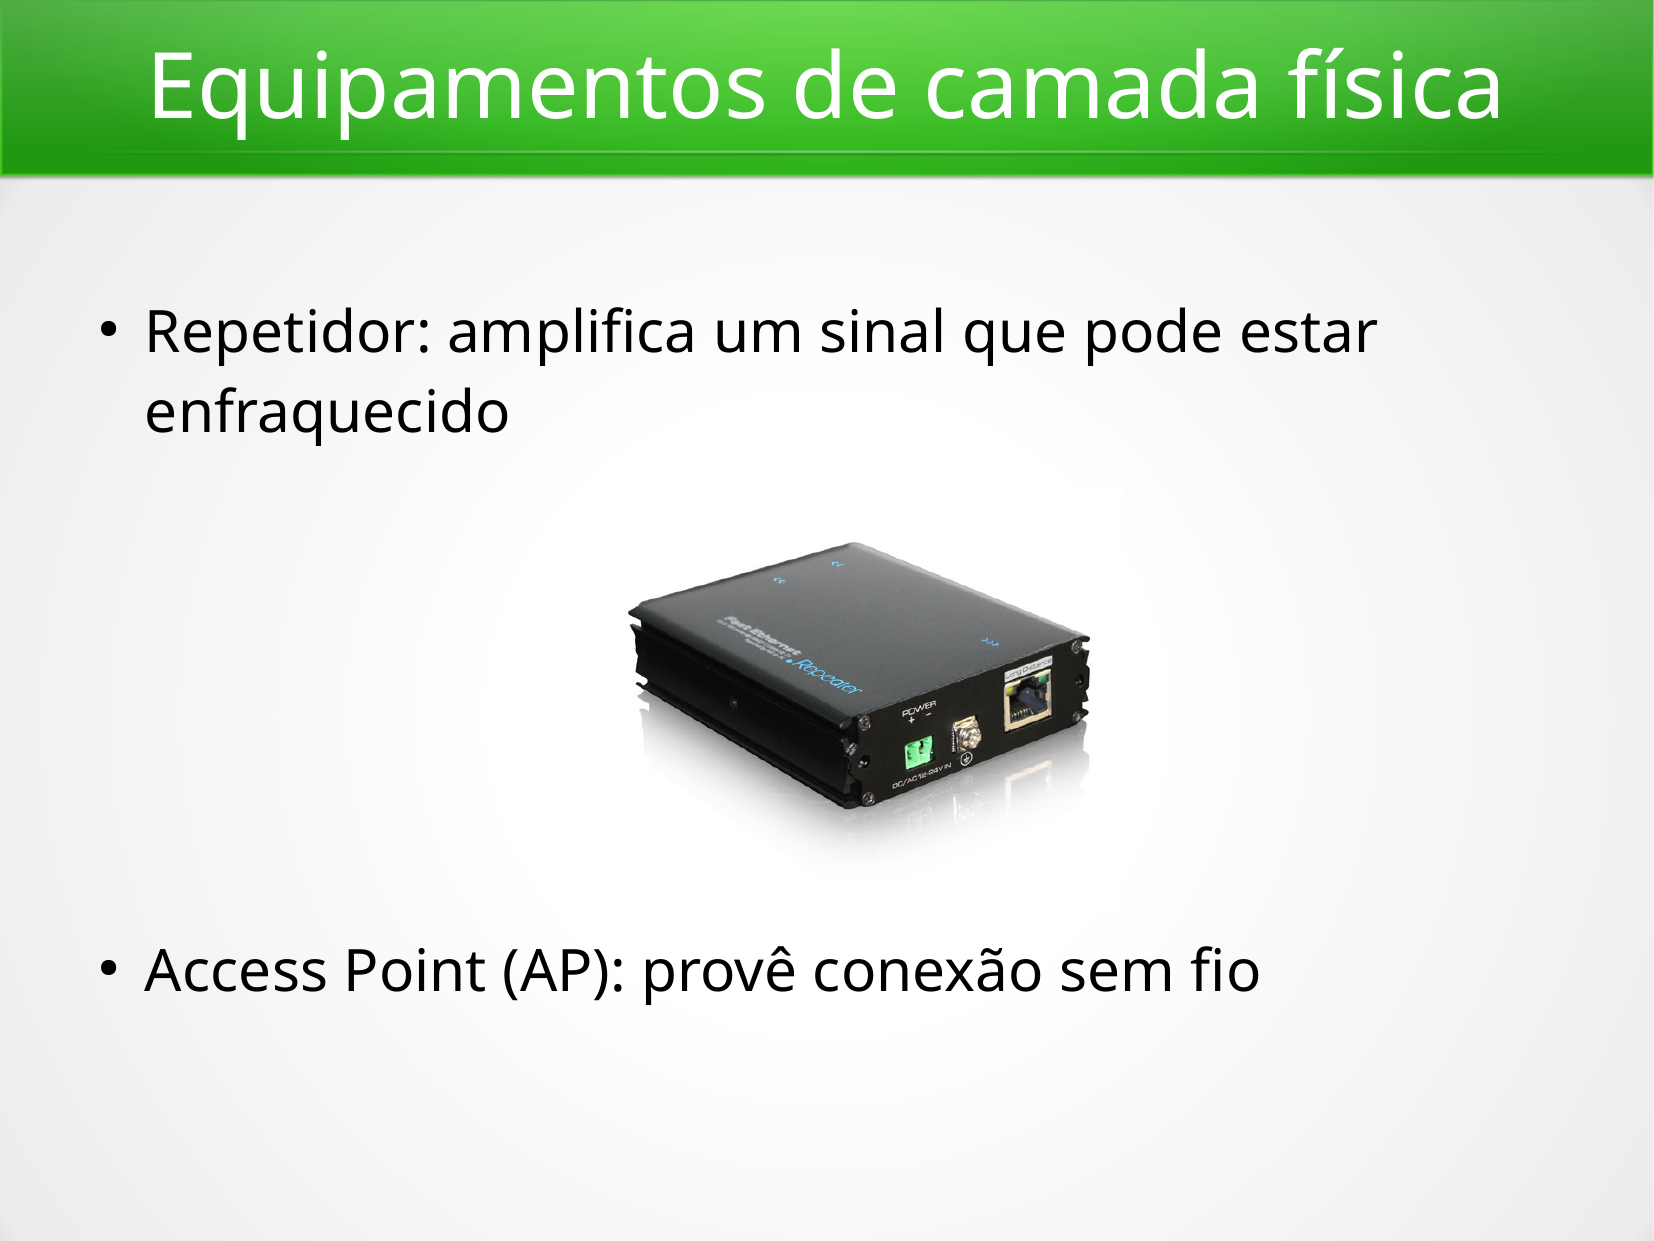

# Equipamentos de camada física
Repetidor: amplifica um sinal que pode estar enfraquecido
Access Point (AP): provê conexão sem fio